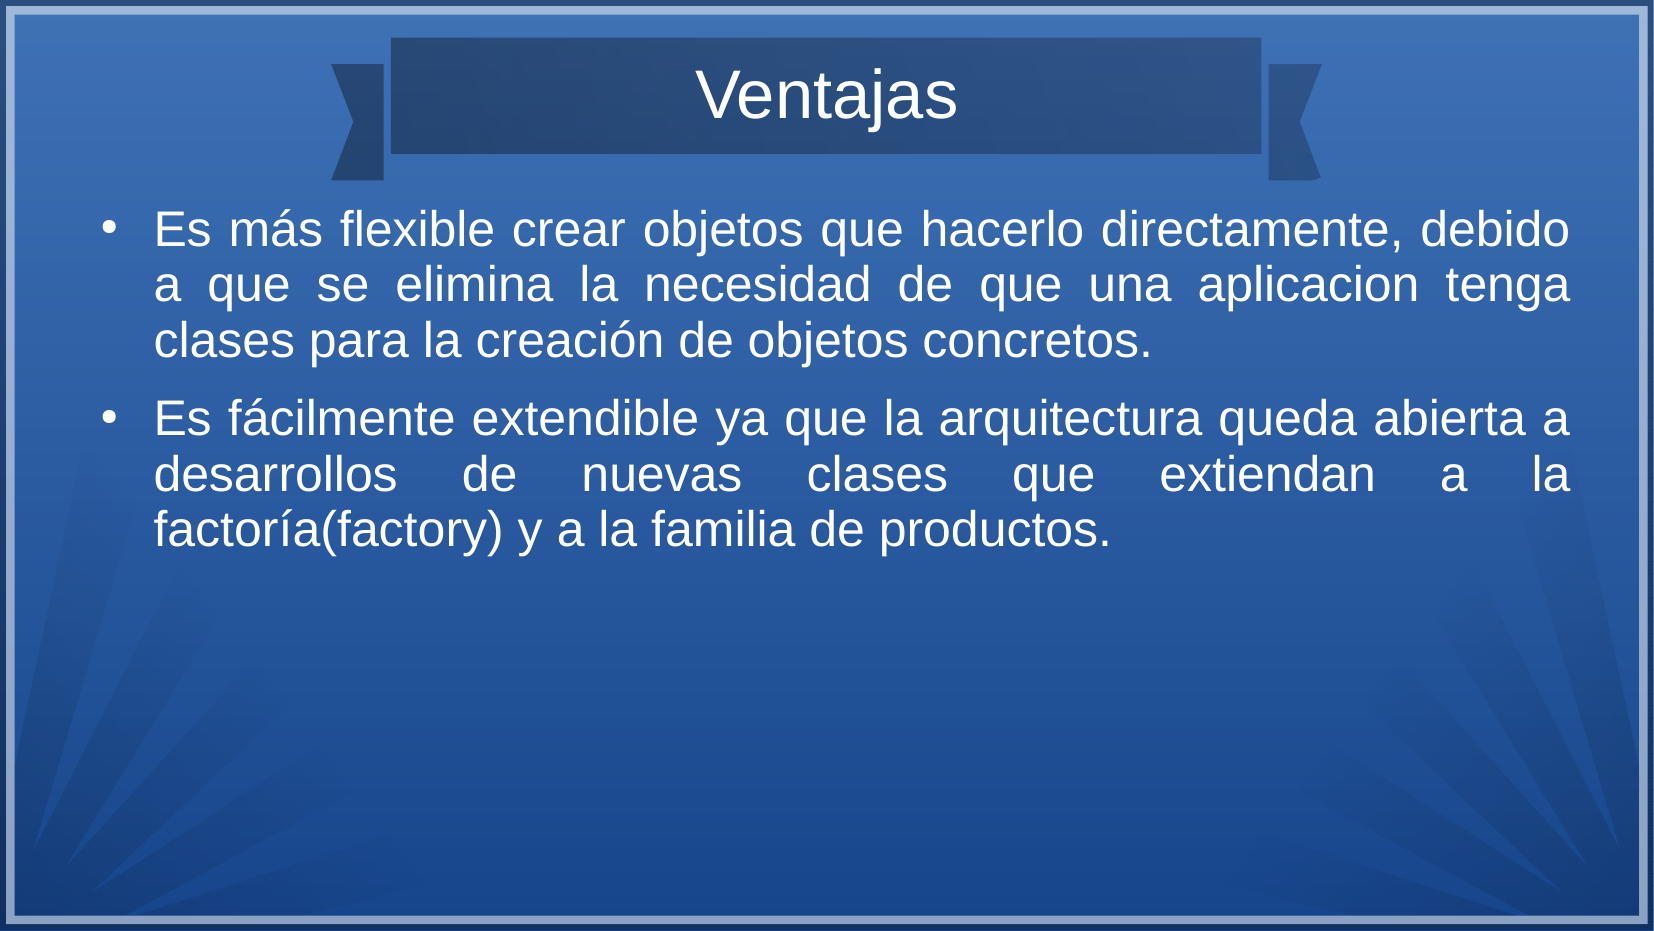

# Ventajas
Es más flexible crear objetos que hacerlo directamente, debido a que se elimina la necesidad de que una aplicacion tenga clases para la creación de objetos concretos.
Es fácilmente extendible ya que la arquitectura queda abierta a desarrollos de nuevas clases que extiendan a la factoría(factory) y a la familia de productos.